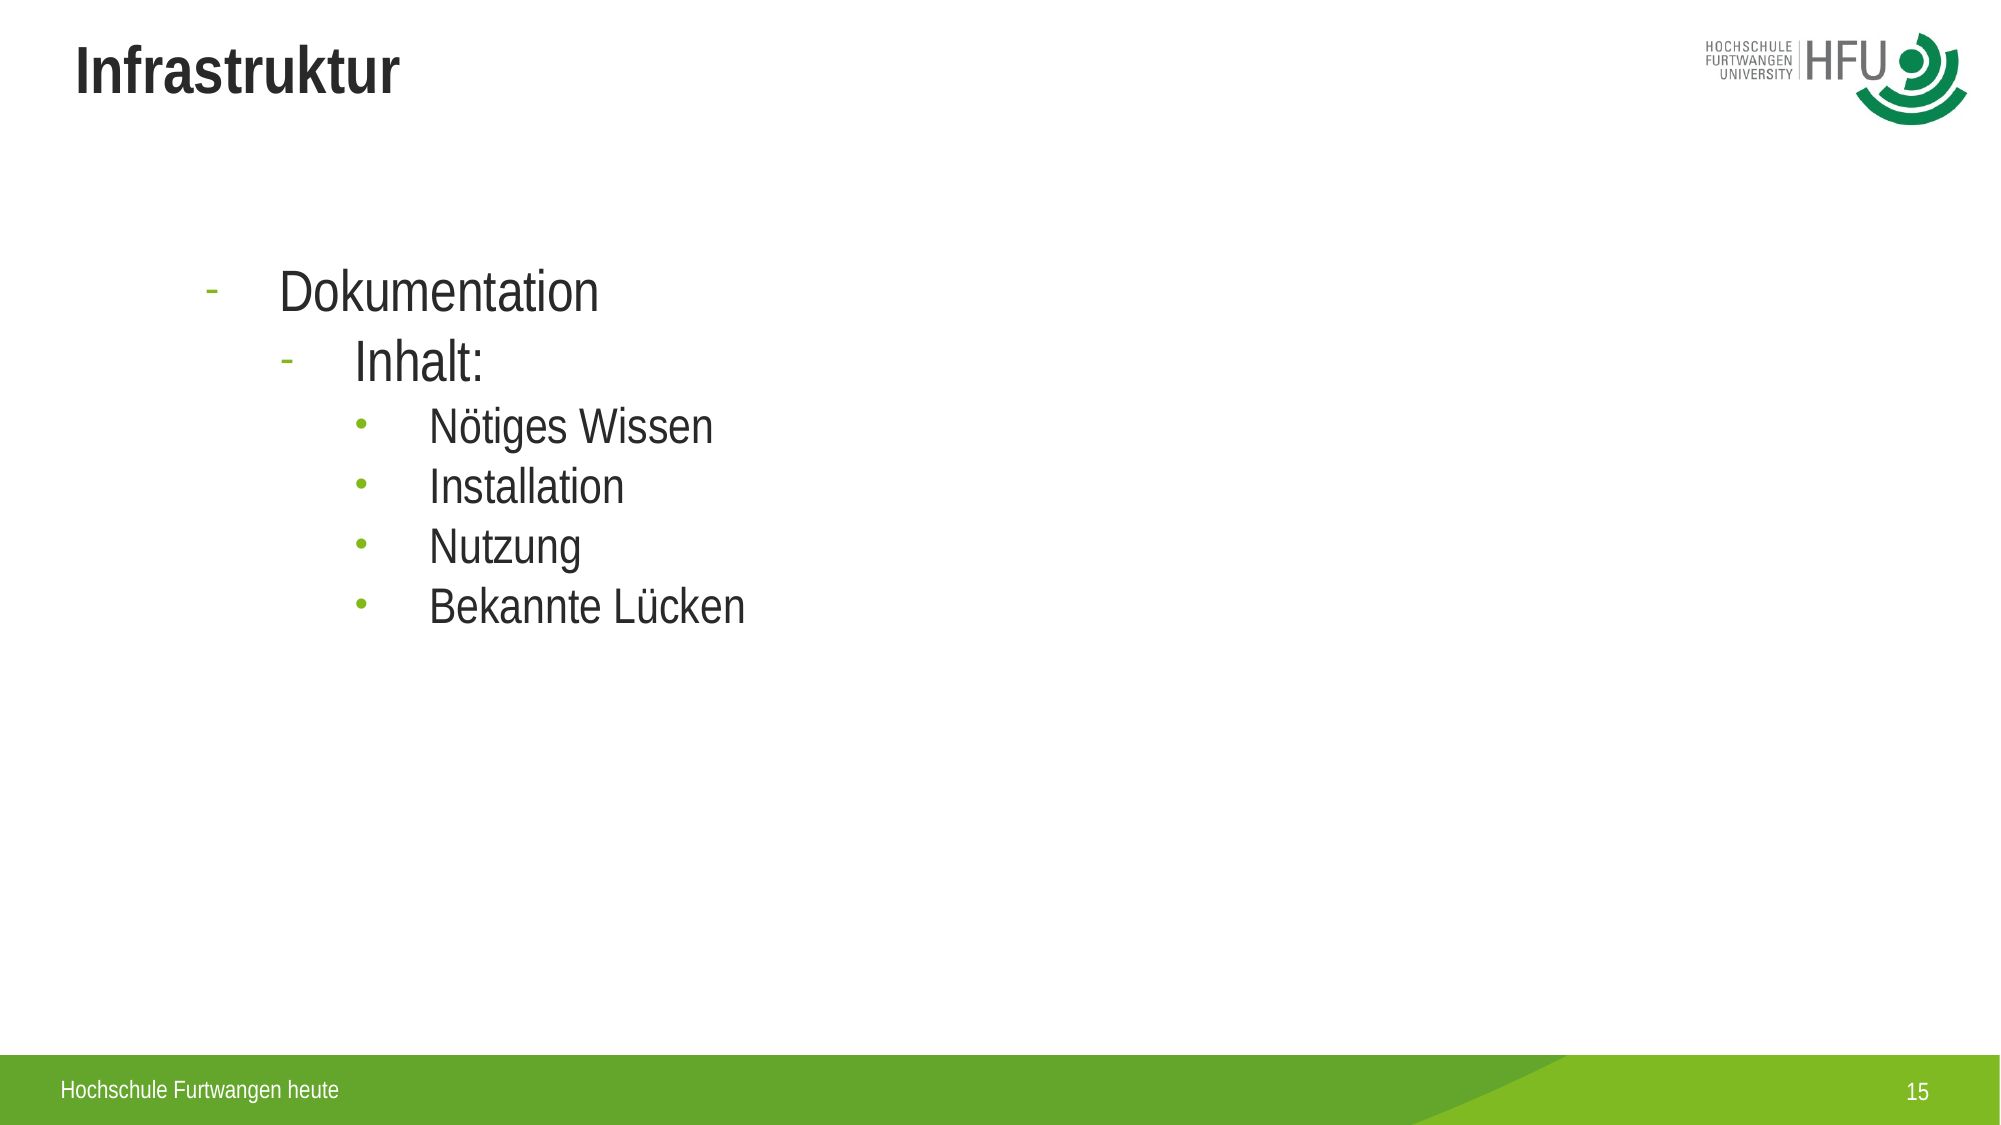

Infrastruktur
Dokumentation
Inhalt:
Nötiges Wissen
Installation
Nutzung
Bekannte Lücken
Hochschule Furtwangen heute